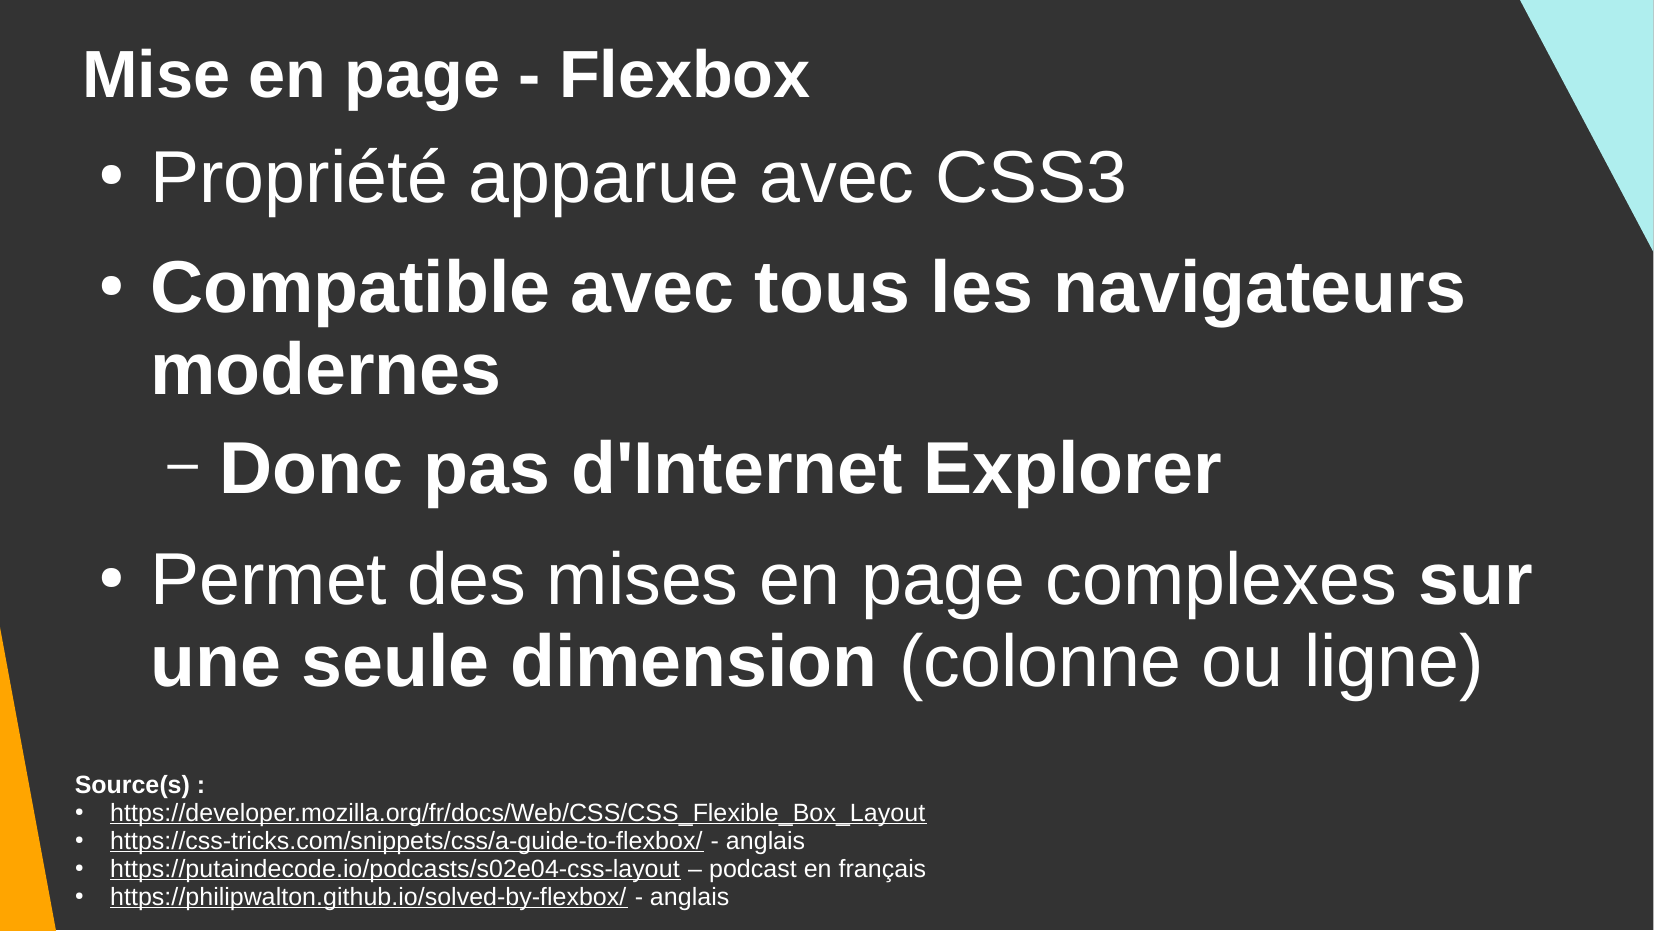

# Mise en page - Flexbox
Propriété apparue avec CSS3
Compatible avec tous les navigateurs modernes
Donc pas d'Internet Explorer
Permet des mises en page complexes sur une seule dimension (colonne ou ligne)
Source(s) :
https://developer.mozilla.org/fr/docs/Web/CSS/CSS_Flexible_Box_Layout
https://css-tricks.com/snippets/css/a-guide-to-flexbox/ - anglais
https://putaindecode.io/podcasts/s02e04-css-layout – podcast en français
https://philipwalton.github.io/solved-by-flexbox/ - anglais